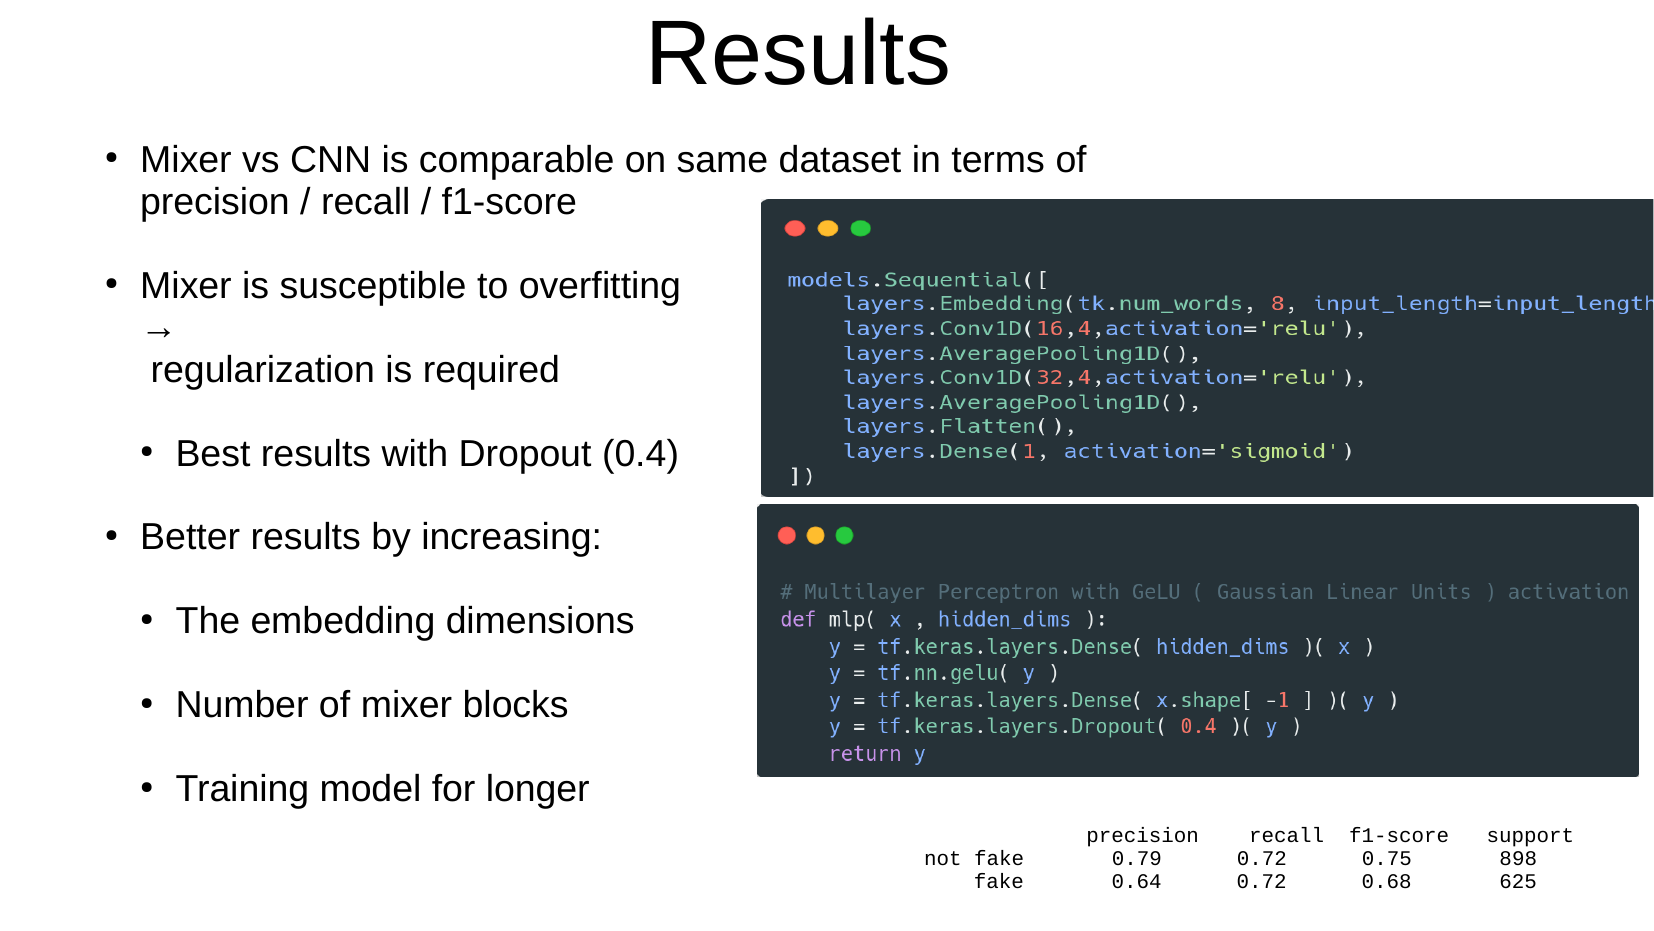

# Results
Mixer vs CNN is comparable on same dataset in terms of precision / recall / f1-score
Mixer is susceptible to overfitting
→
 regularization is required
Best results with Dropout (0.4)
Better results by increasing:
The embedding dimensions
Number of mixer blocks
Training model for longer
 precision recall f1-score support
 not fake 0.79 0.72 0.75 898
 fake 0.64 0.72 0.68 625